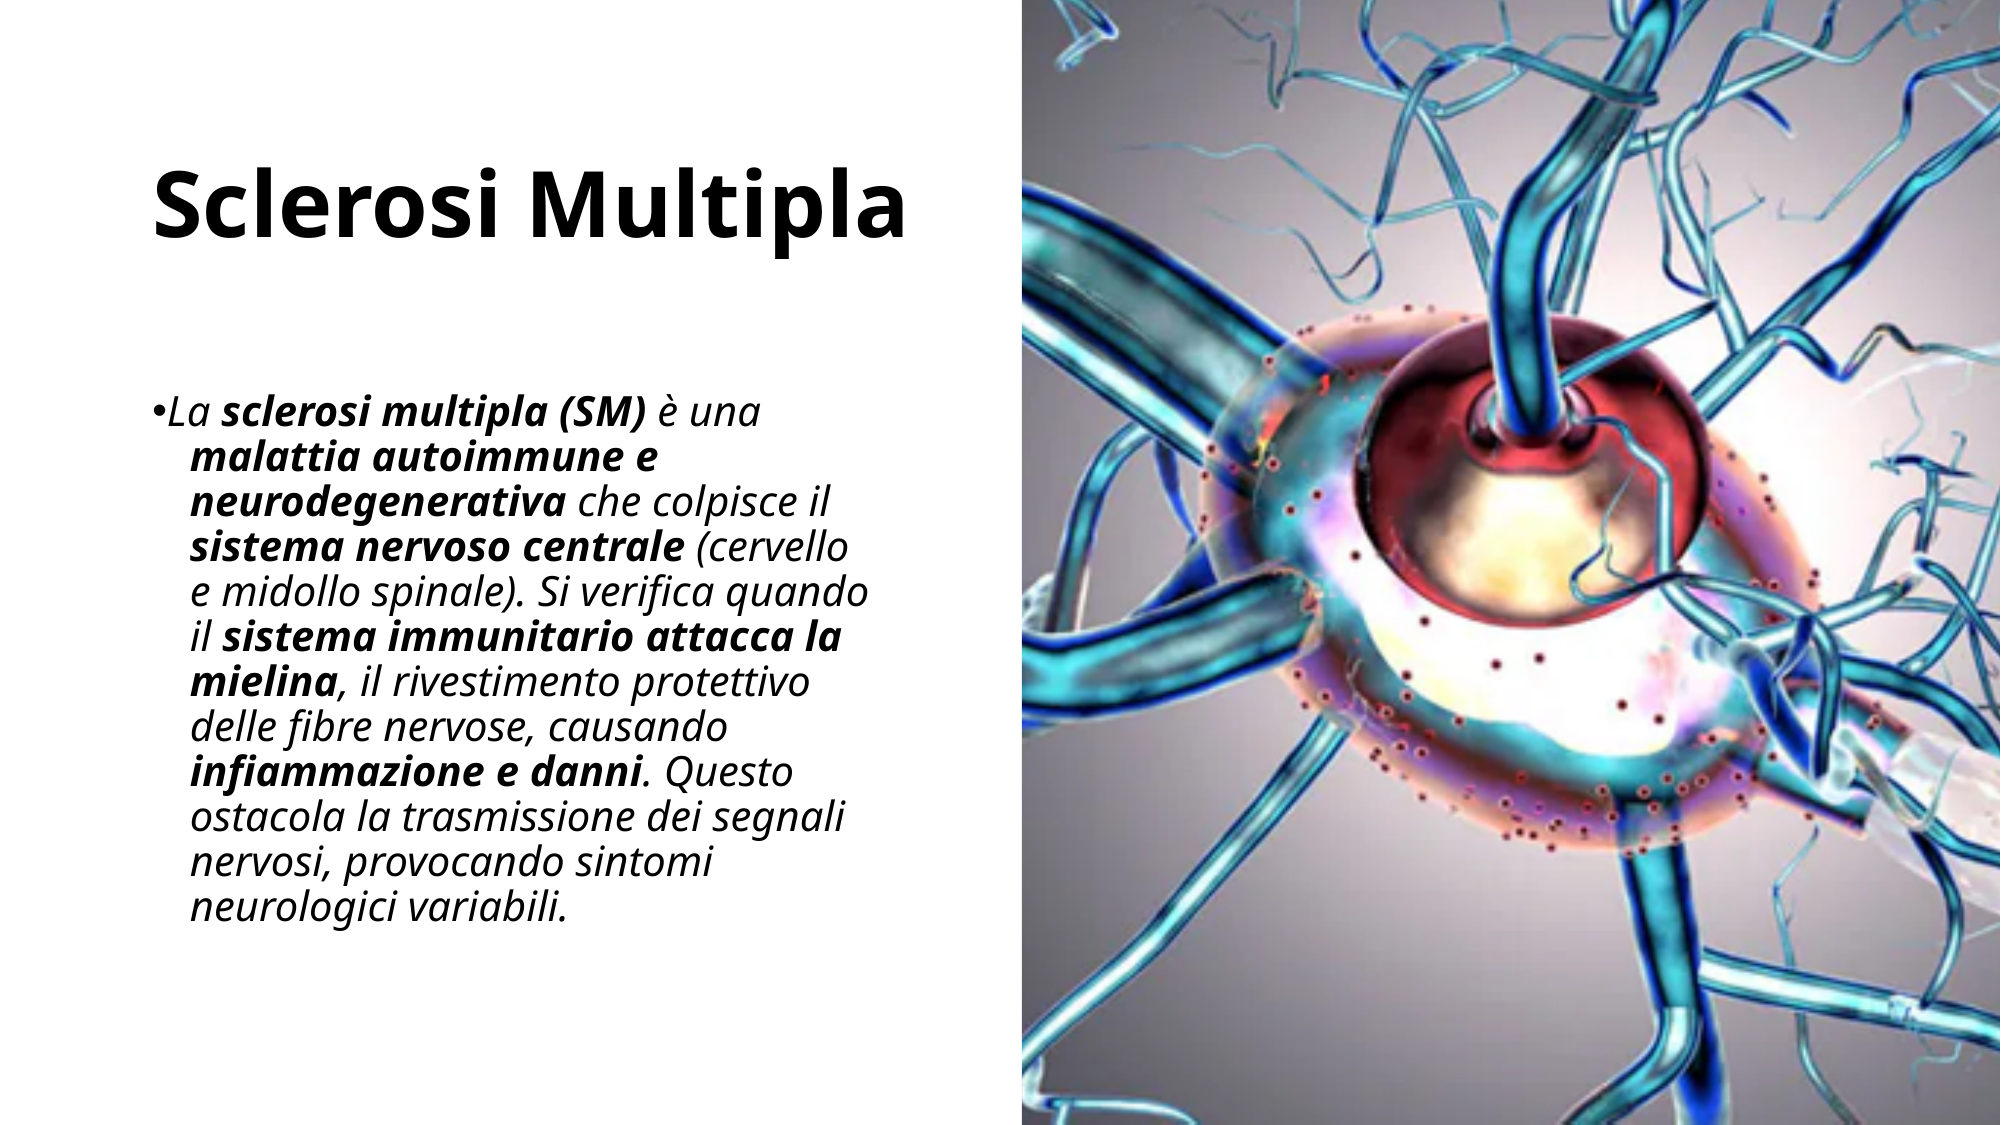

# Sclerosi Multipla
La sclerosi multipla (SM) è una malattia autoimmune e neurodegenerativa che colpisce il sistema nervoso centrale (cervello e midollo spinale). Si verifica quando il sistema immunitario attacca la mielina, il rivestimento protettivo delle fibre nervose, causando infiammazione e danni. Questo ostacola la trasmissione dei segnali nervosi, provocando sintomi neurologici variabili.